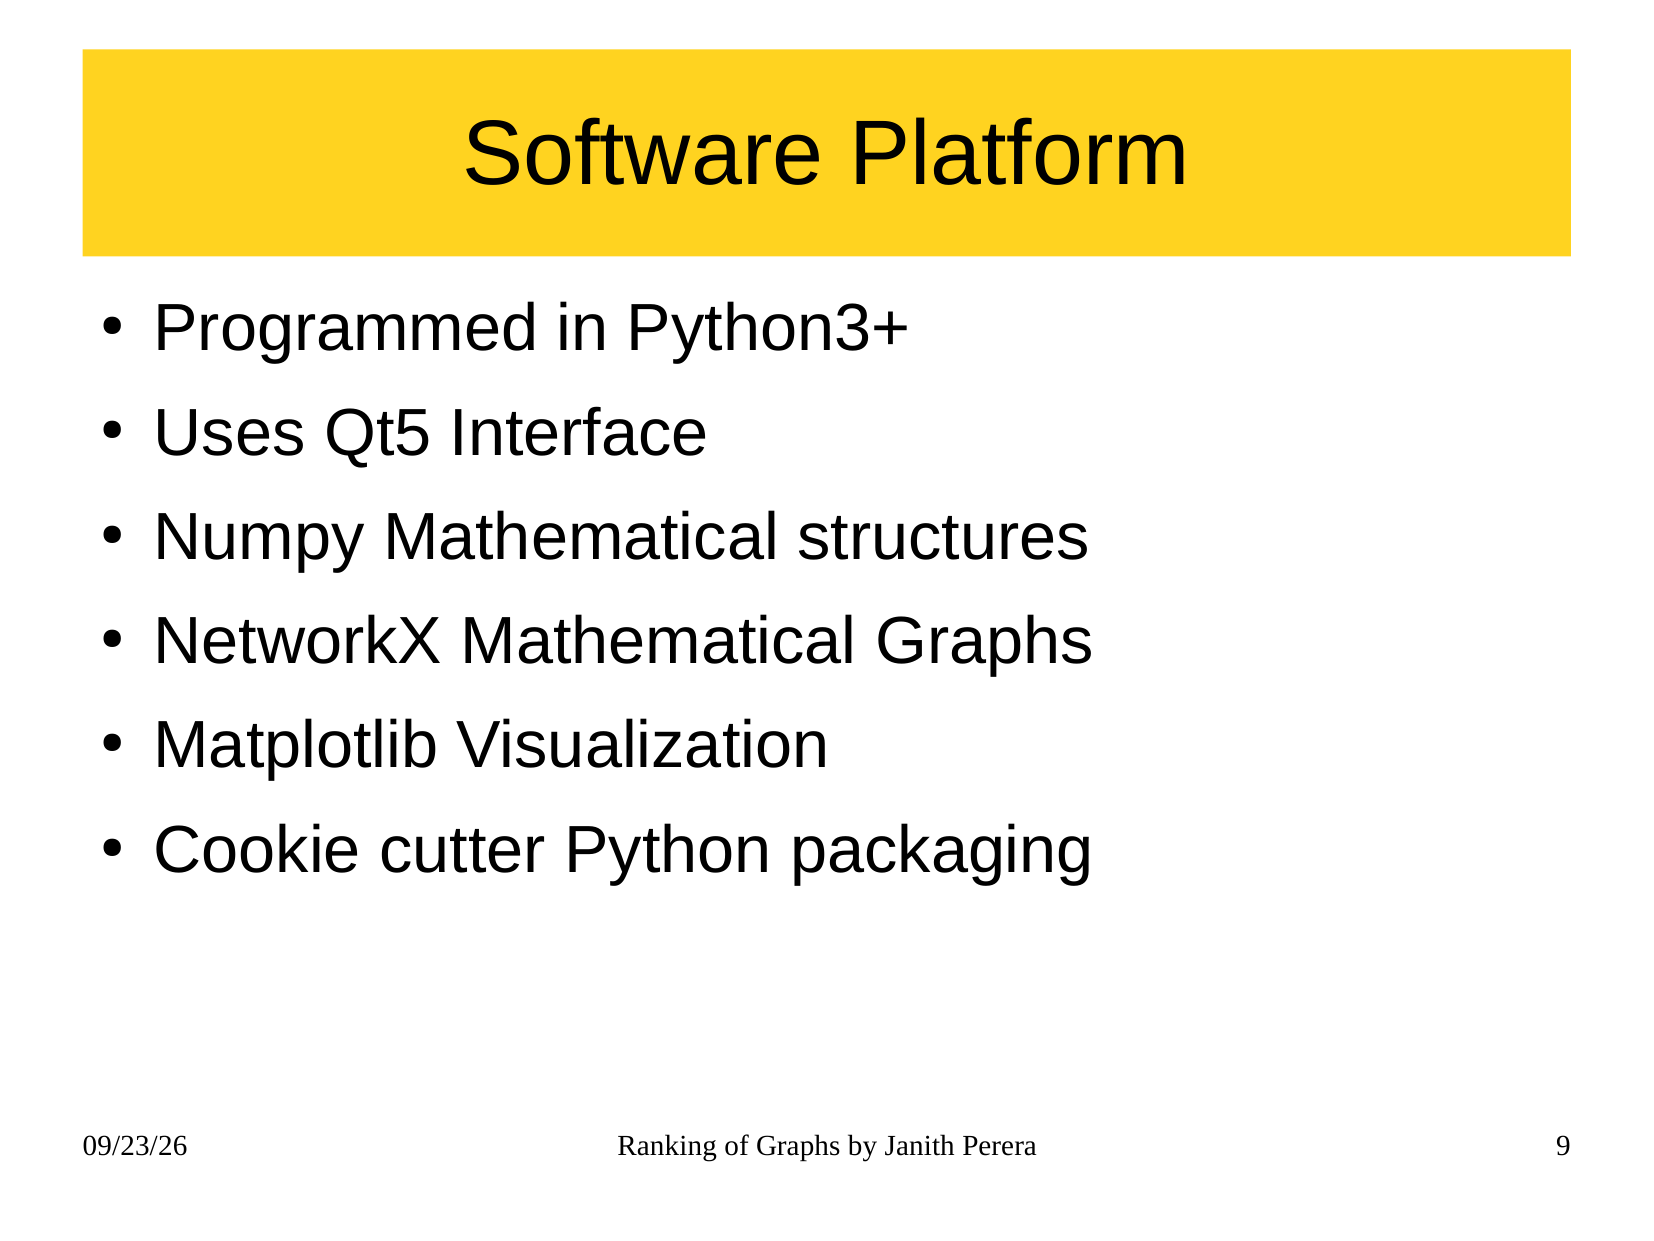

# Software Platform
Programmed in Python3+
Uses Qt5 Interface
Numpy Mathematical structures
NetworkX Mathematical Graphs
Matplotlib Visualization
Cookie cutter Python packaging
Ranking of Graphs by Janith Perera
9